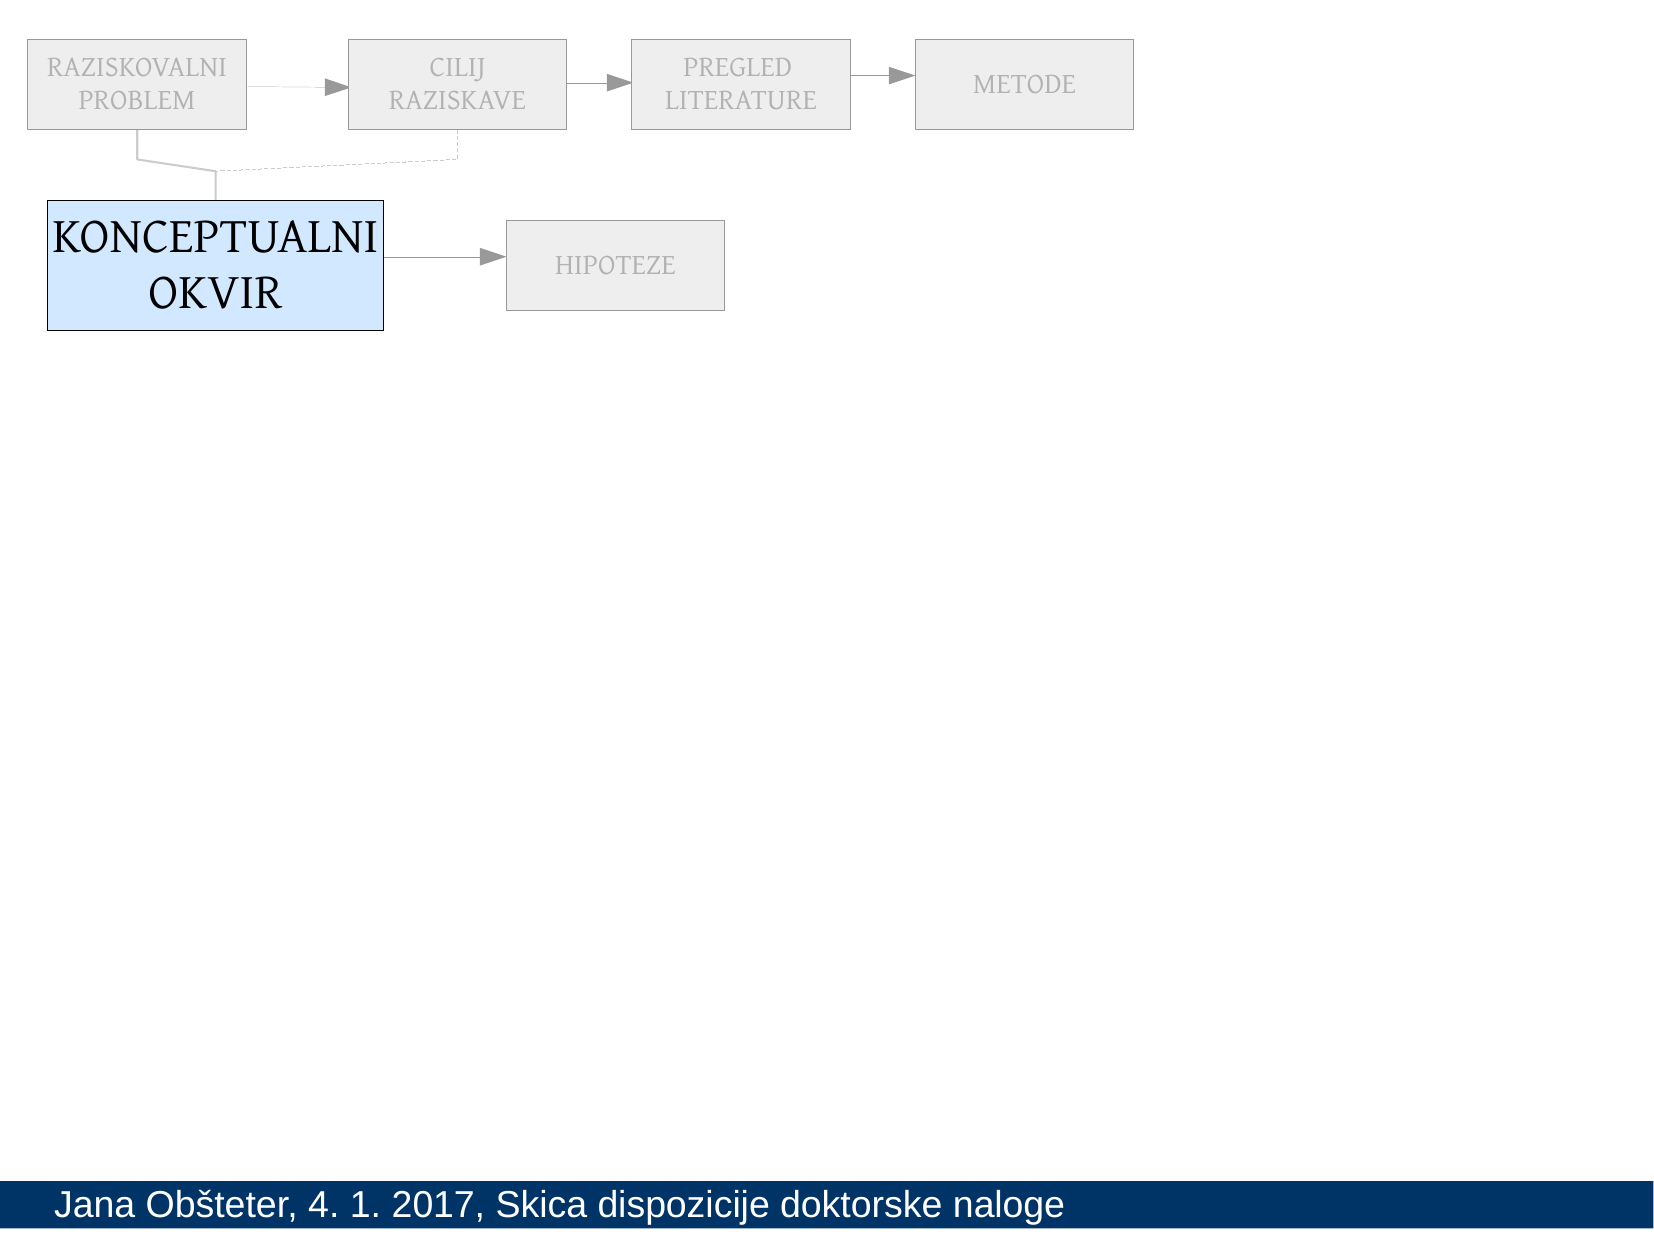

RAZISKOVALNI
PROBLEM
CILIJ
RAZISKAVE
PREGLED
LITERATURE
METODE
KONCEPTUALNI
OKVIR
HIPOTEZE
#
 Jana Obšteter, 4. 1. 2017, Skica dispozicije doktorske naloge